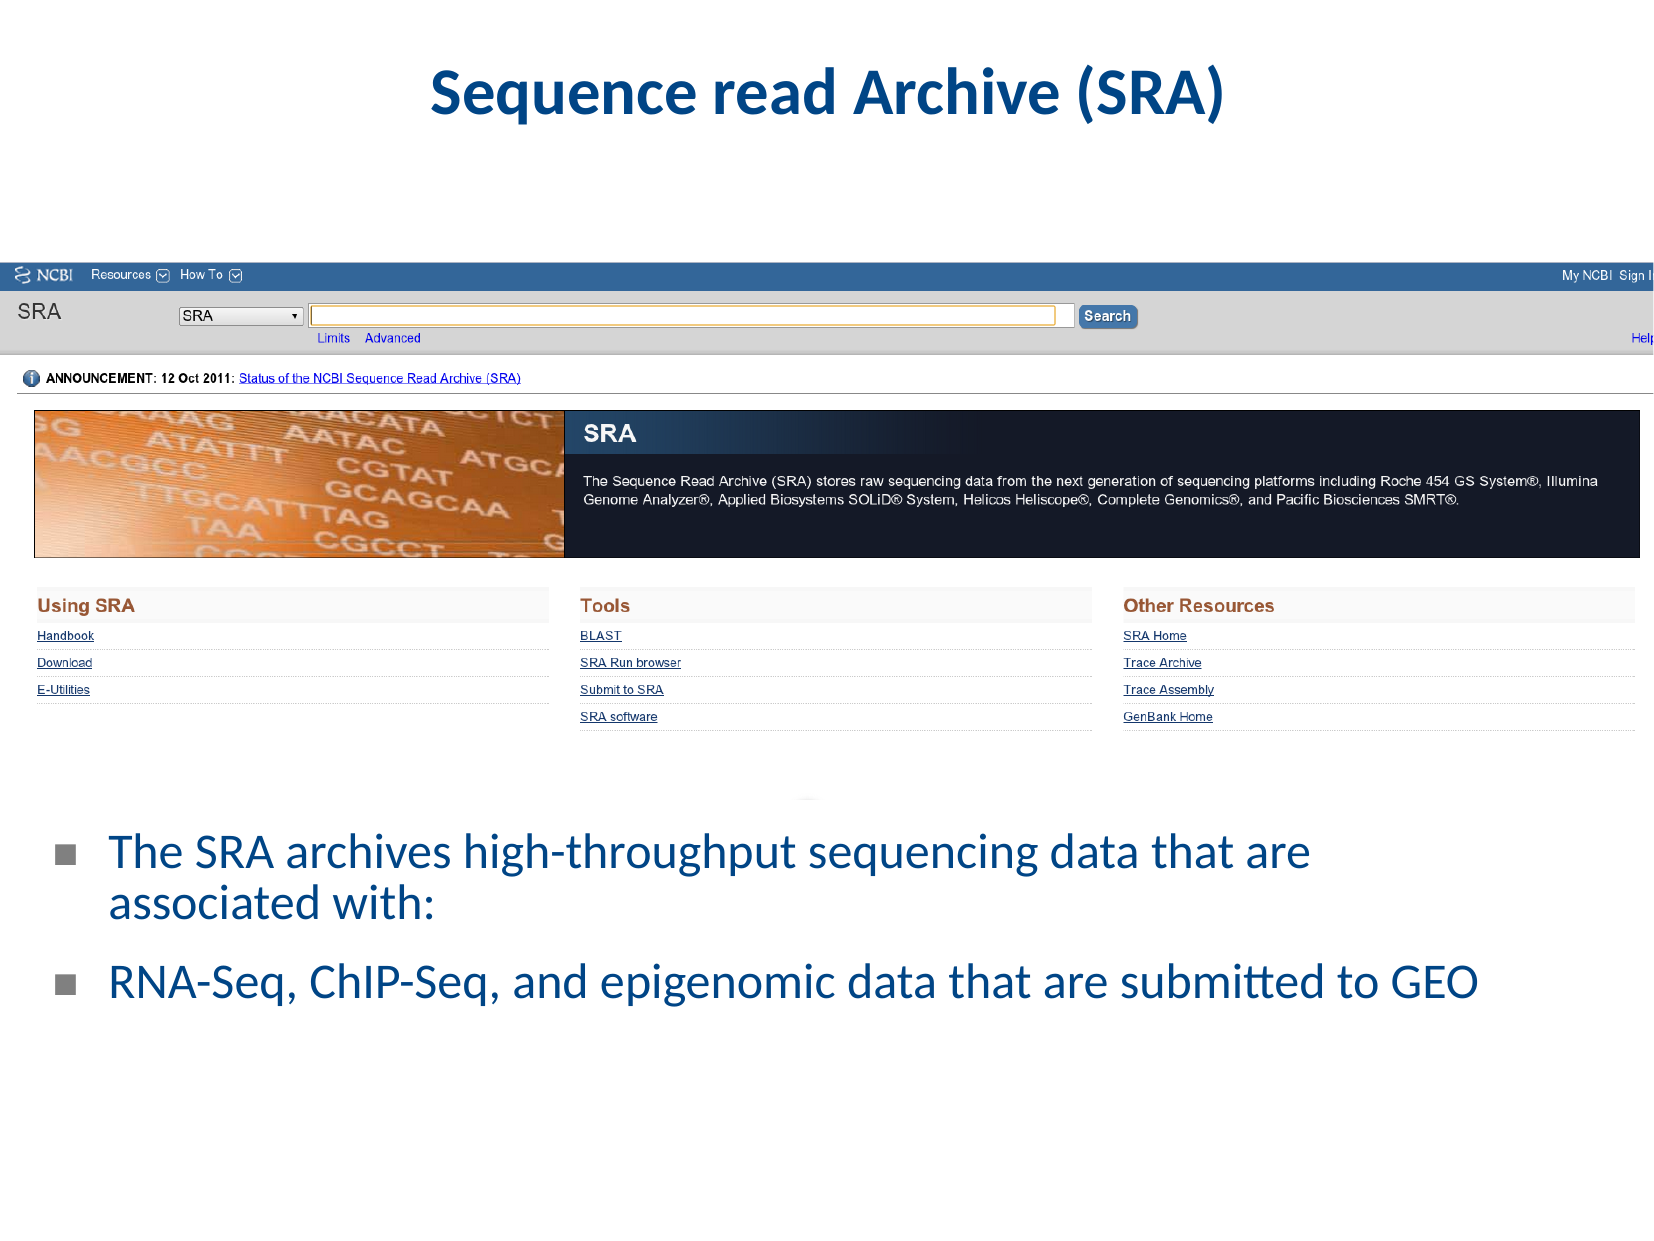

# Sequence read Archive (SRA)
The SRA archives high-throughput sequencing data that are associated with:
RNA-Seq, ChIP-Seq, and epigenomic data that are submitted to GEO